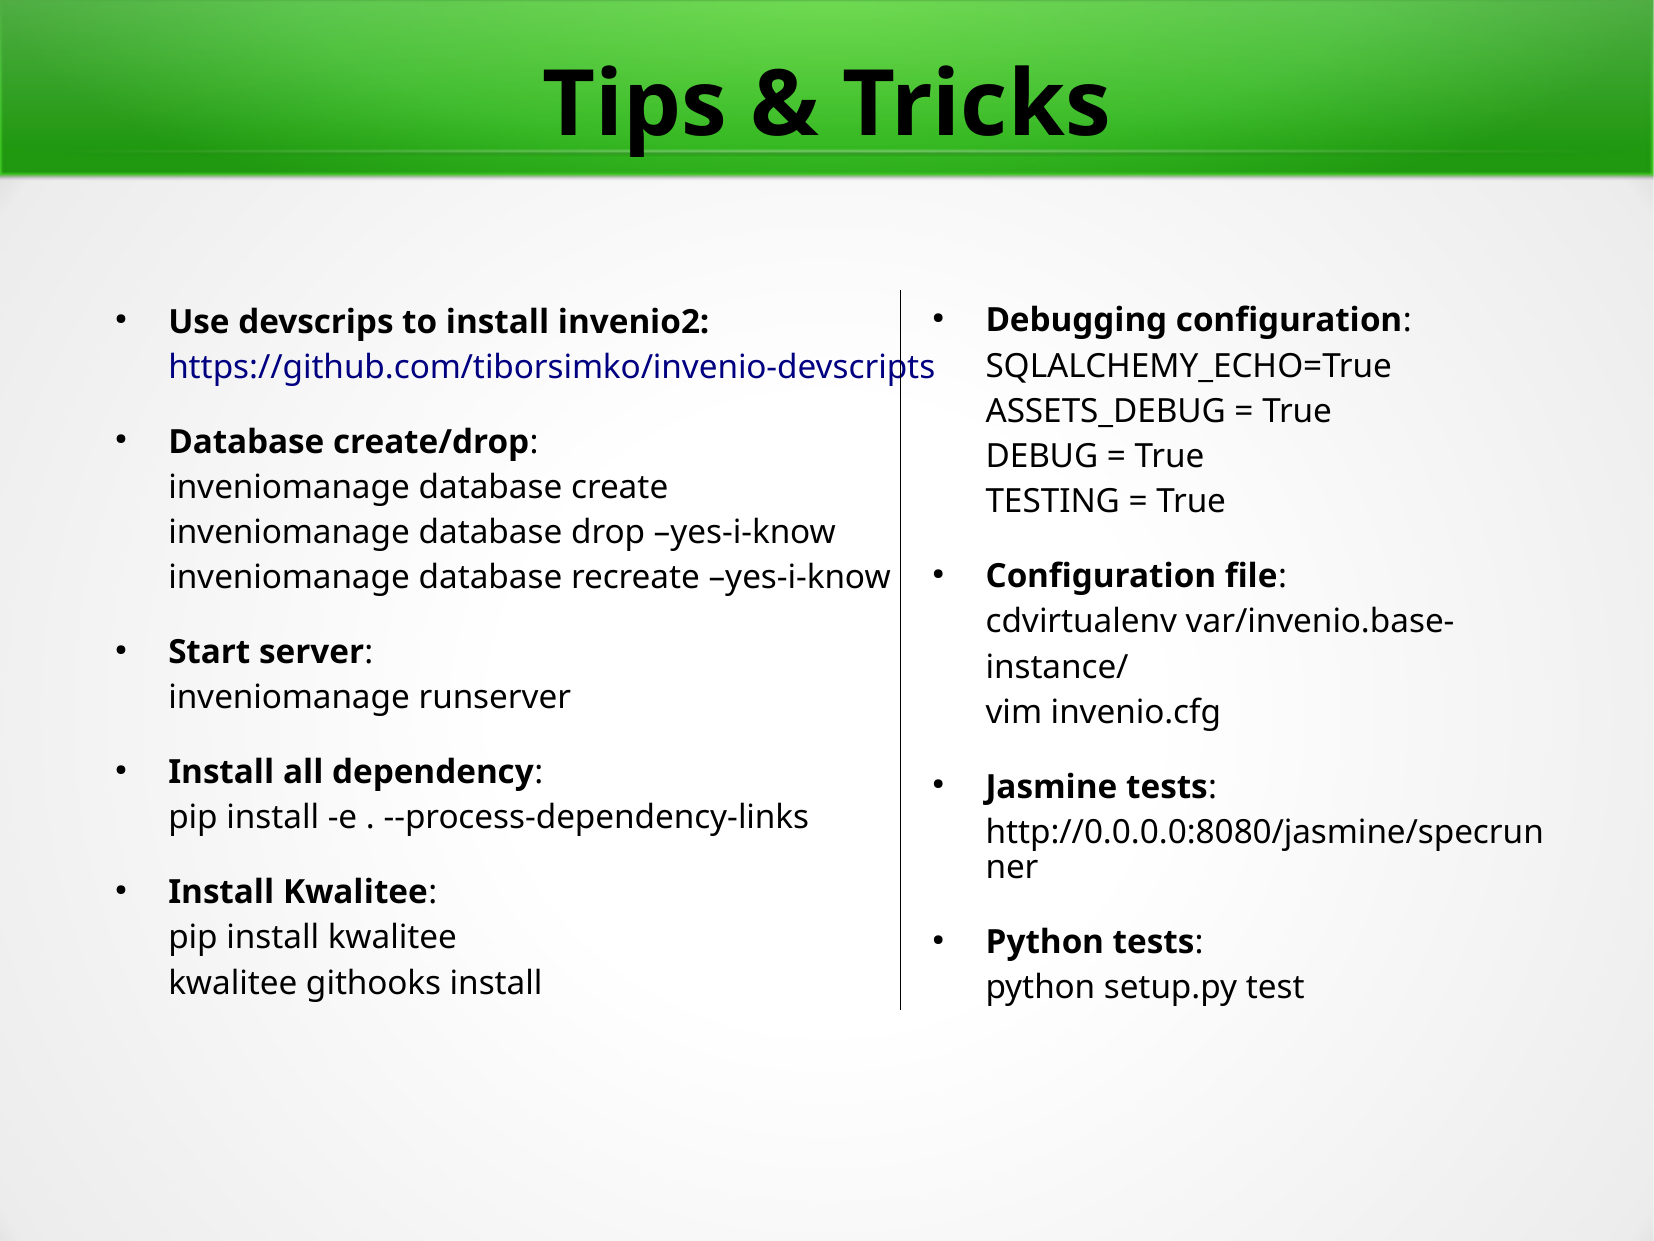

# Tips & Tricks
Debugging configuration:
SQLALCHEMY_ECHO=True
ASSETS_DEBUG = True
DEBUG = True
TESTING = True
Configuration file:
cdvirtualenv var/invenio.base-instance/
vim invenio.cfg
Jasmine tests:
http://0.0.0.0:8080/jasmine/specrunner
Python tests:
python setup.py test
Use devscrips to install invenio2:
https://github.com/tiborsimko/invenio-devscripts
Database create/drop:
inveniomanage database create
inveniomanage database drop –yes-i-know
inveniomanage database recreate –yes-i-know
Start server:
inveniomanage runserver
Install all dependency:
pip install -e . --process-dependency-links
Install Kwalitee:
pip install kwalitee
kwalitee githooks install